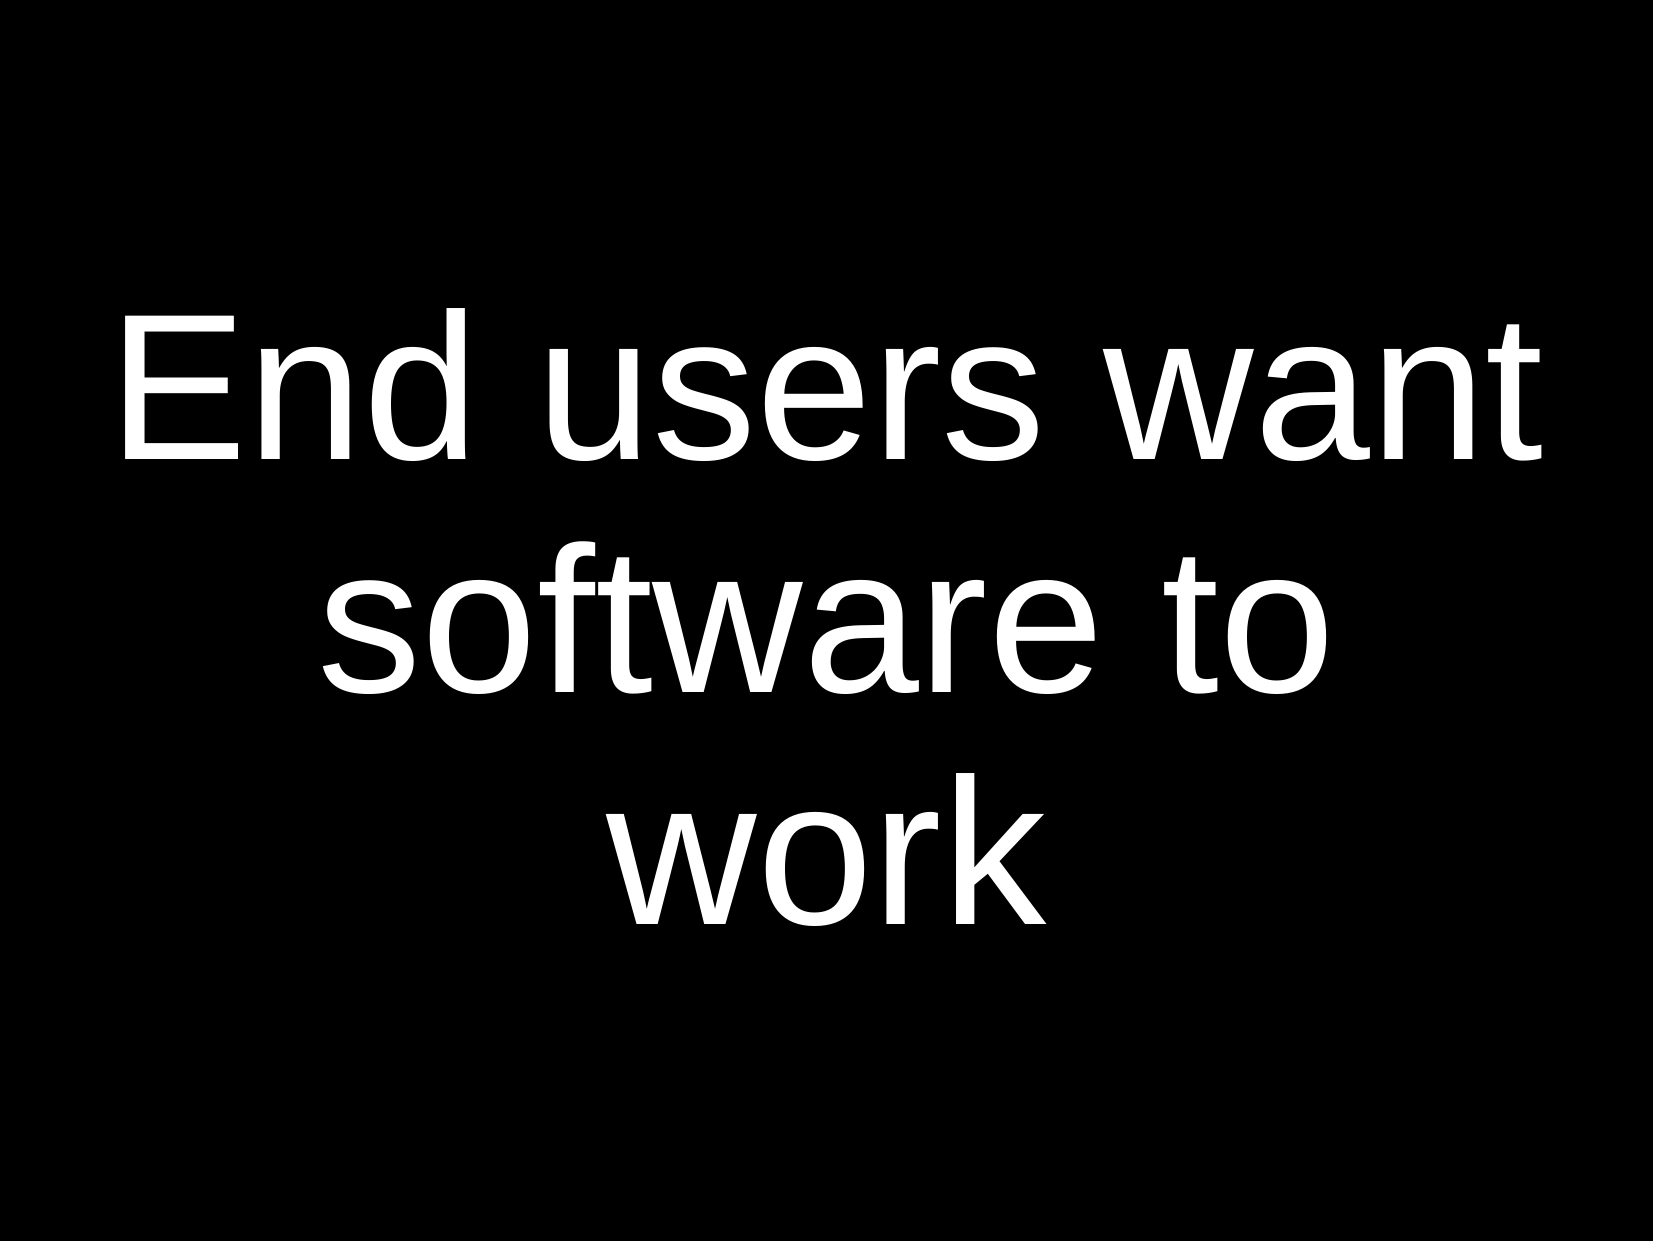

# End users want software to work